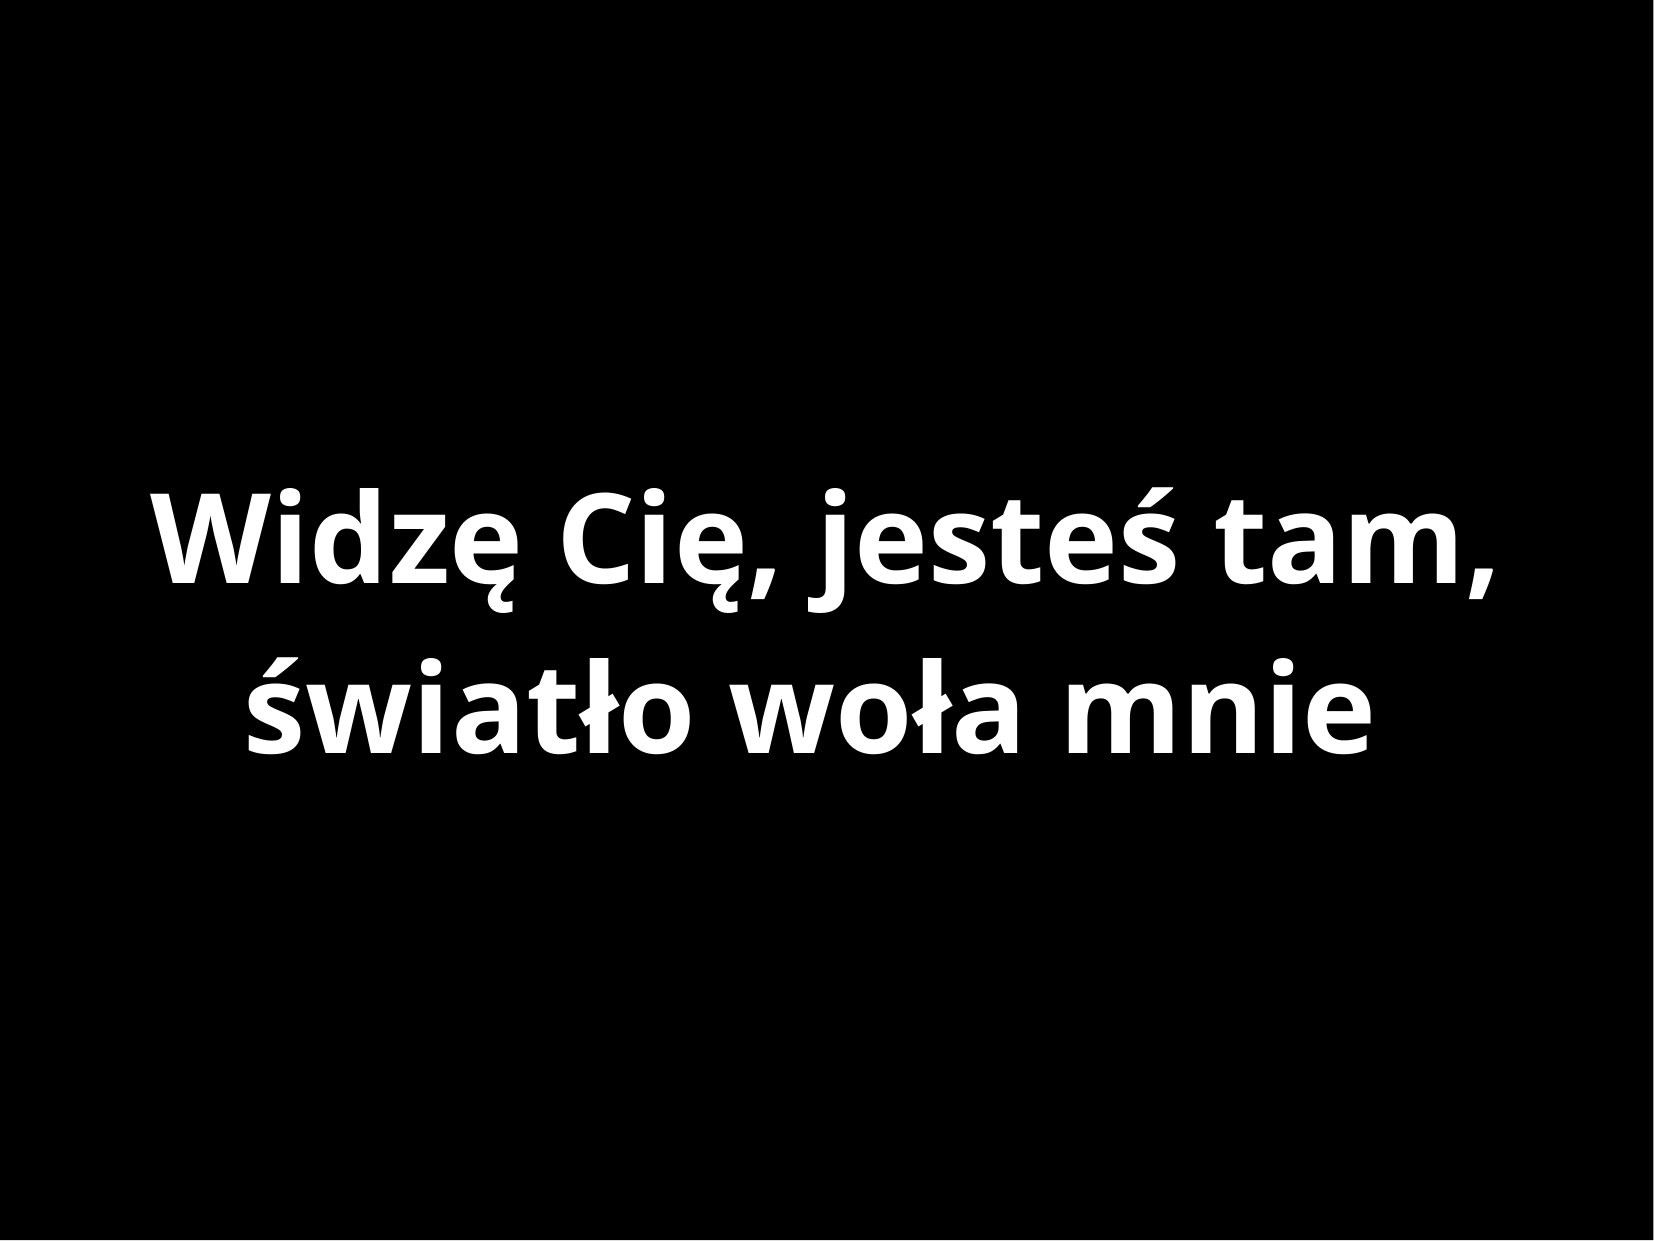

# Widzę Cię, jesteś tam, światło woła mnie